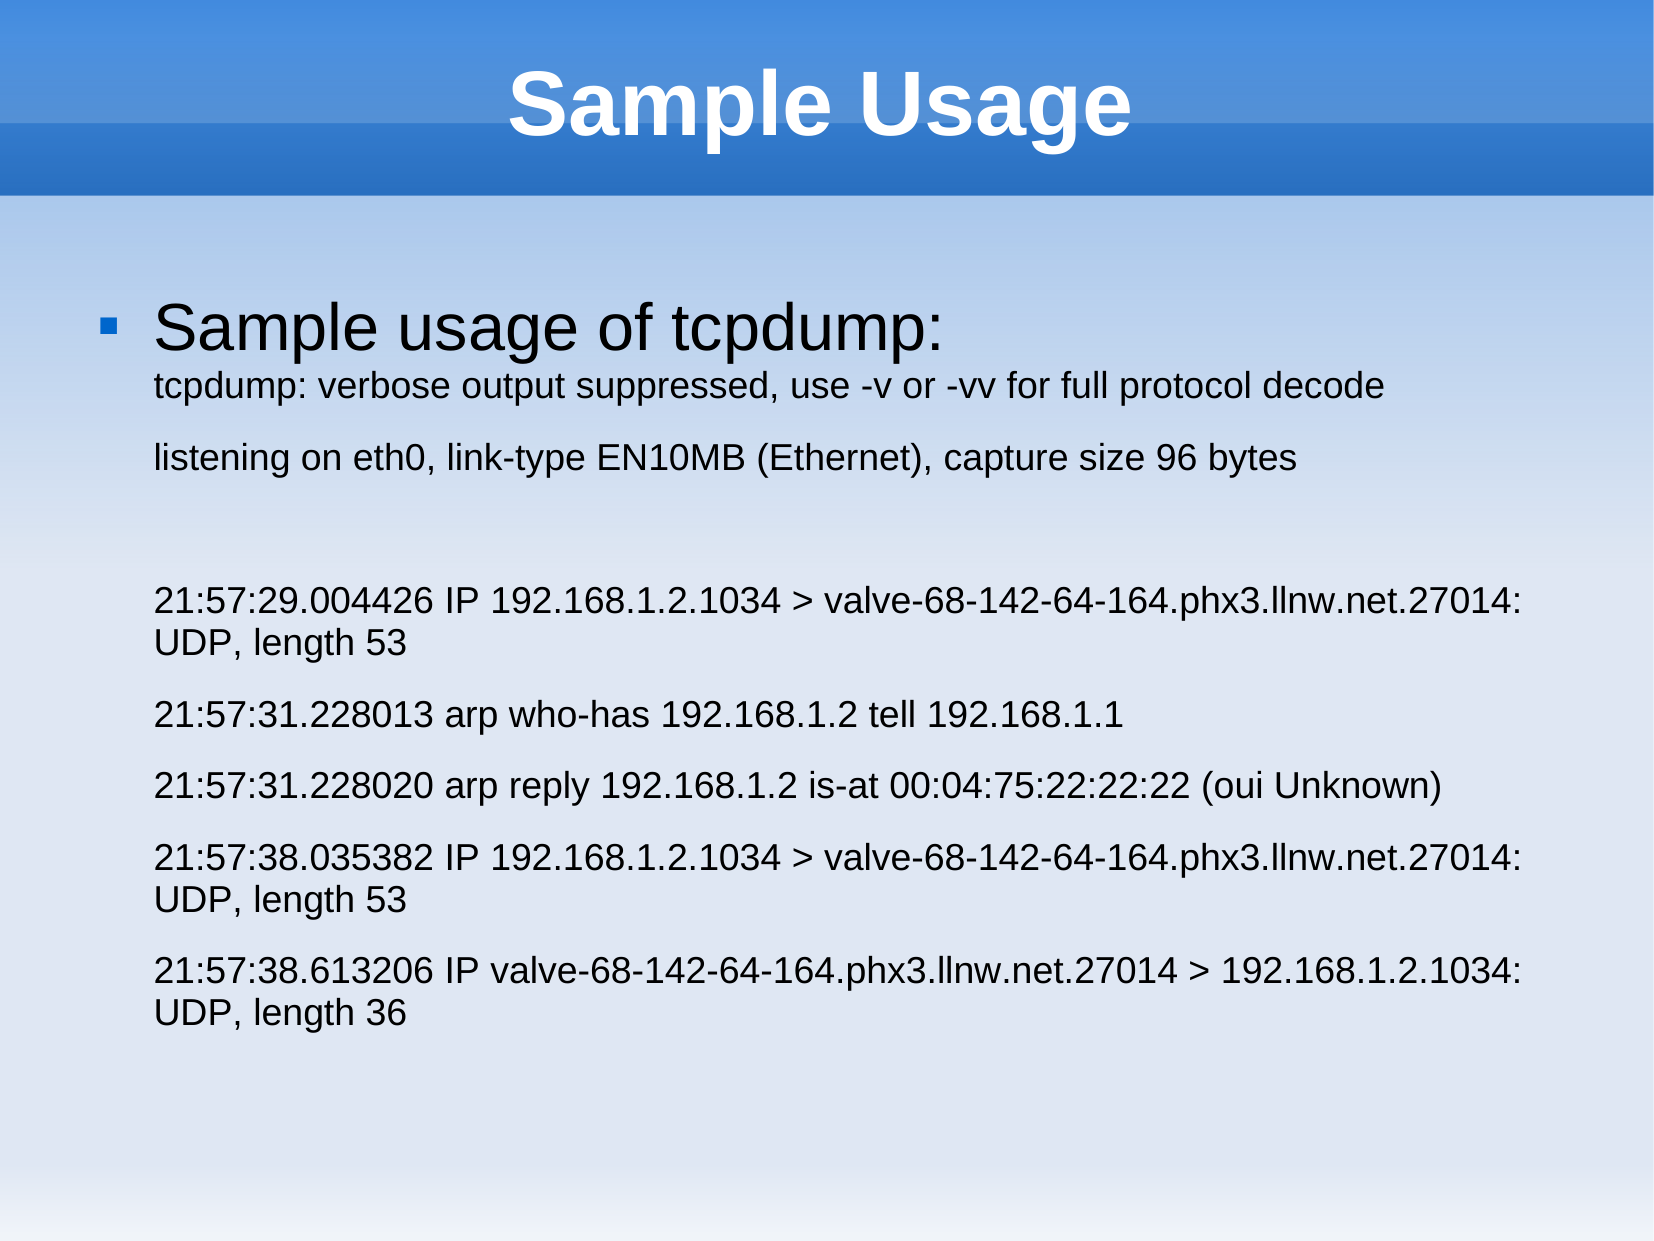

# Sample Usage
Sample usage of tcpdump:
tcpdump: verbose output suppressed, use -v or -vv for full protocol decode
listening on eth0, link-type EN10MB (Ethernet), capture size 96 bytes
21:57:29.004426 IP 192.168.1.2.1034 > valve-68-142-64-164.phx3.llnw.net.27014: UDP, length 53
21:57:31.228013 arp who-has 192.168.1.2 tell 192.168.1.1
21:57:31.228020 arp reply 192.168.1.2 is-at 00:04:75:22:22:22 (oui Unknown)
21:57:38.035382 IP 192.168.1.2.1034 > valve-68-142-64-164.phx3.llnw.net.27014: UDP, length 53
21:57:38.613206 IP valve-68-142-64-164.phx3.llnw.net.27014 > 192.168.1.2.1034: UDP, length 36